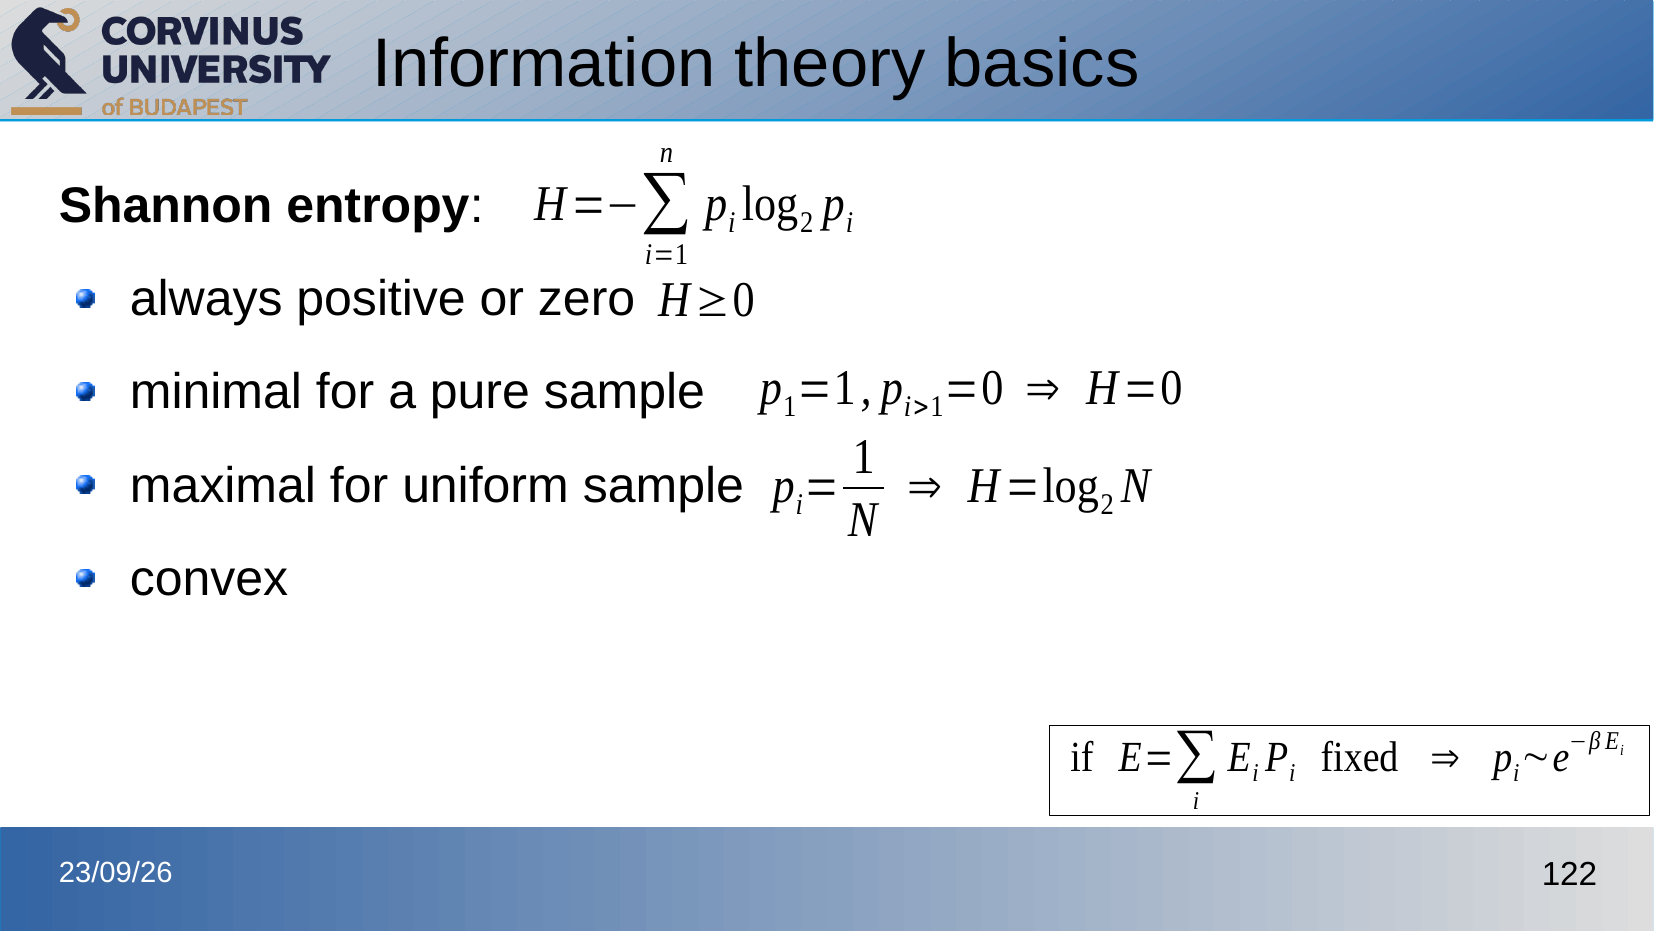

# Information theory basics
Shannon entropy:
always positive or zero
minimal for a pure sample
maximal for uniform sample
convex